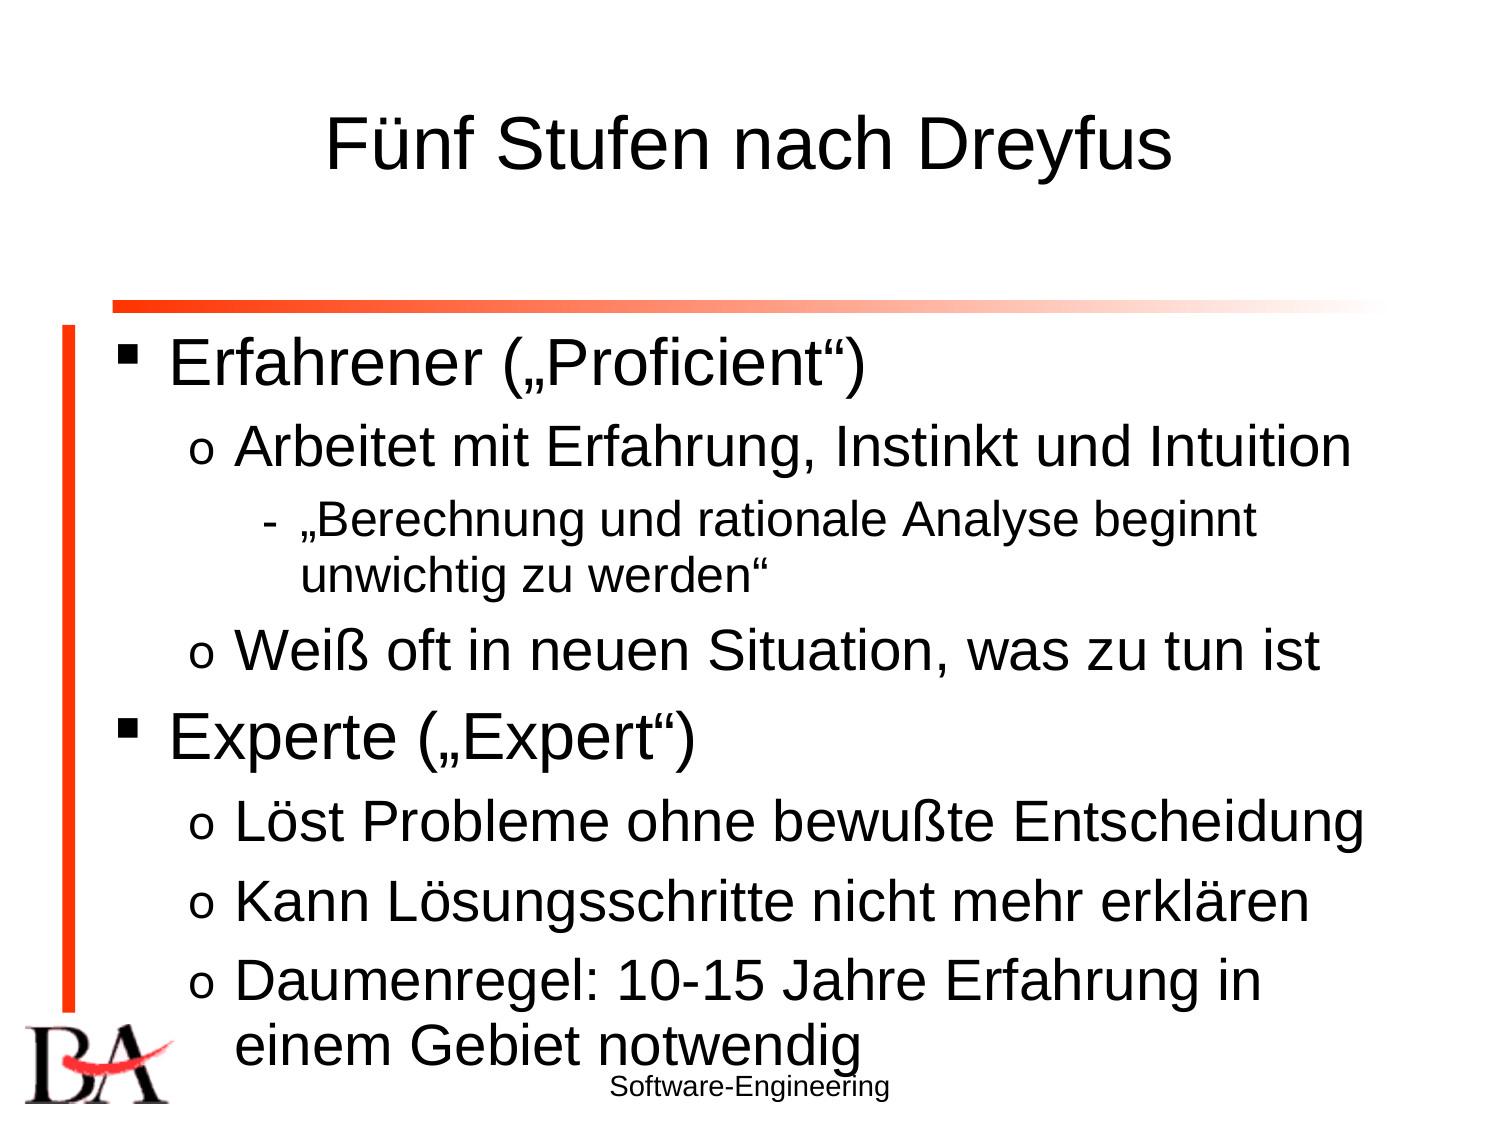

# Fünf Stufen nach Dreyfus
Erfahrener („Proficient“)
Arbeitet mit Erfahrung, Instinkt und Intuition
„Berechnung und rationale Analyse beginnt unwichtig zu werden“
Weiß oft in neuen Situation, was zu tun ist
Experte („Expert“)
Löst Probleme ohne bewußte Entscheidung
Kann Lösungsschritte nicht mehr erklären
Daumenregel: 10-15 Jahre Erfahrung in einem Gebiet notwendig